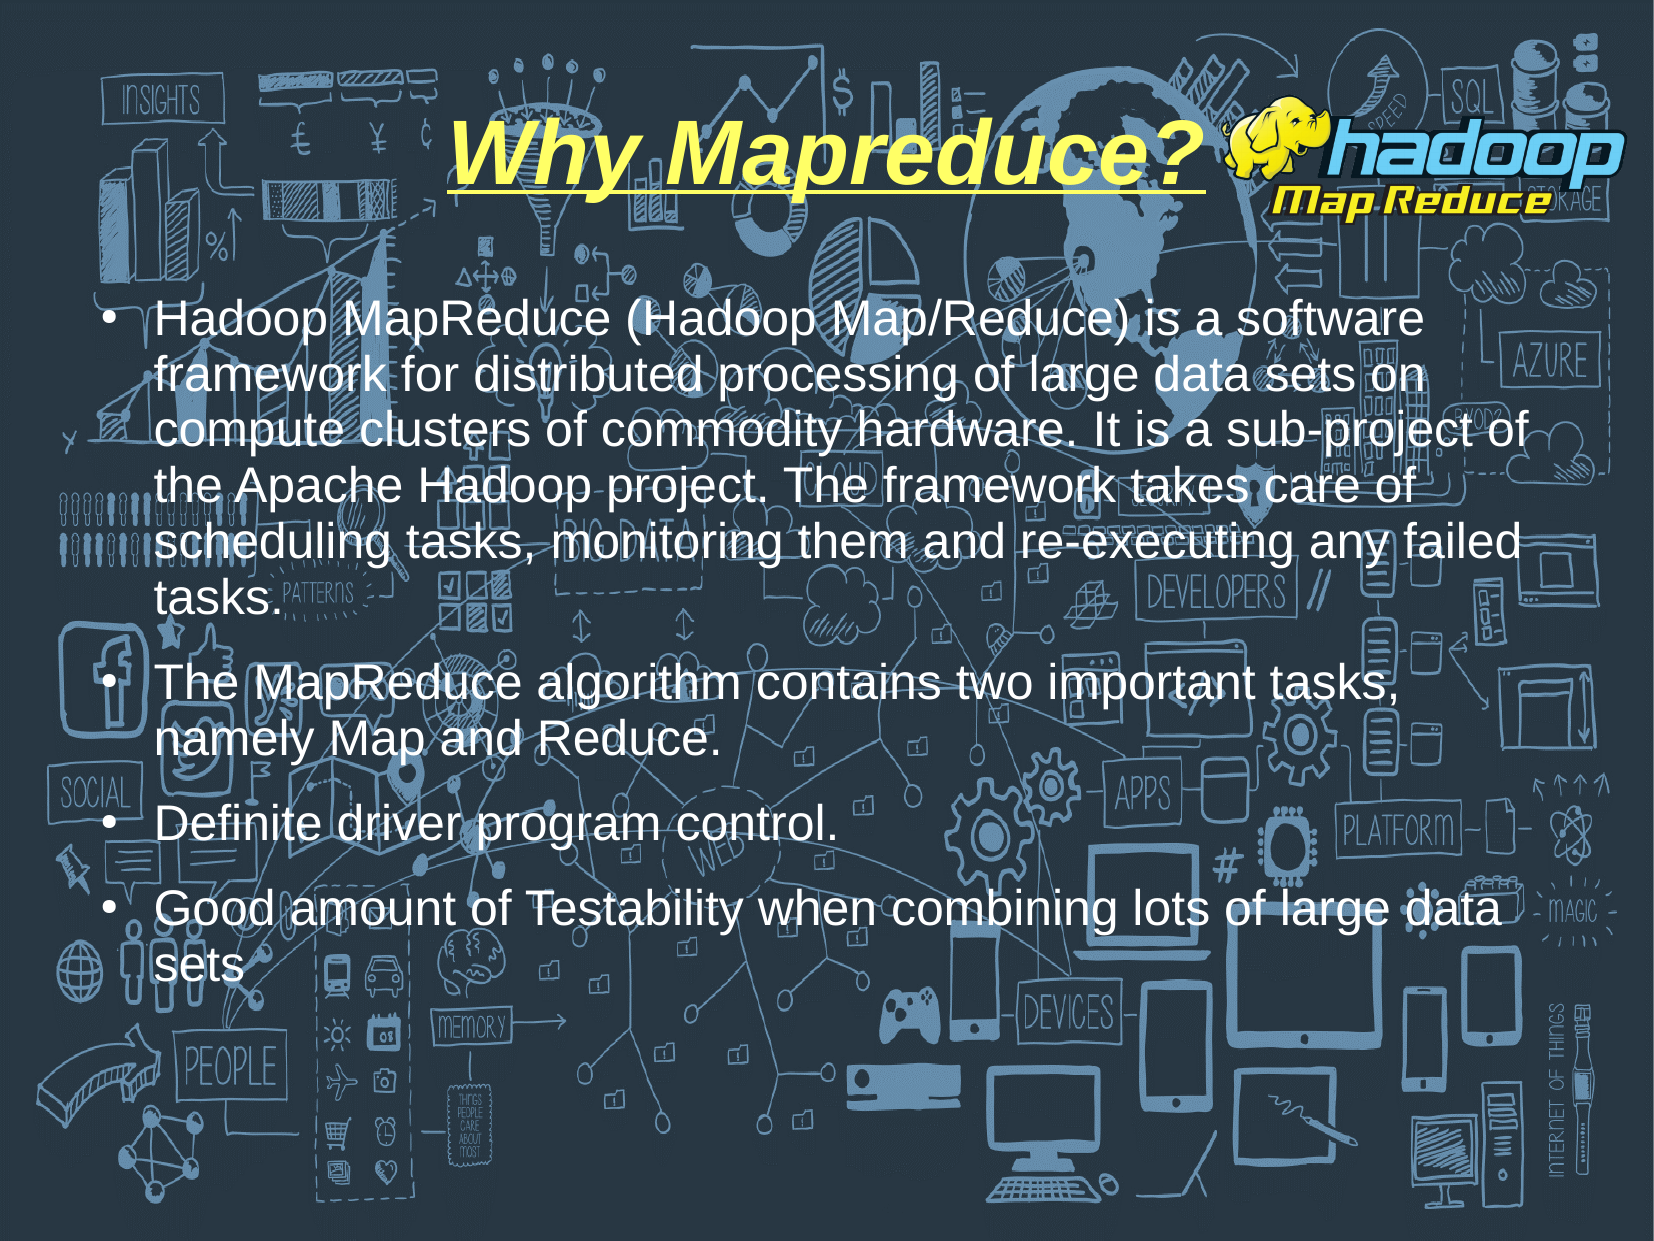

# Why Mapreduce?
Hadoop MapReduce (Hadoop Map/Reduce) is a software framework for distributed processing of large data sets on compute clusters of commodity hardware. It is a sub-project of the Apache Hadoop project. The framework takes care of scheduling tasks, monitoring them and re-executing any failed tasks.
The MapReduce algorithm contains two important tasks, namely Map and Reduce.
Definite driver program control.
Good amount of Testability when combining lots of large data sets